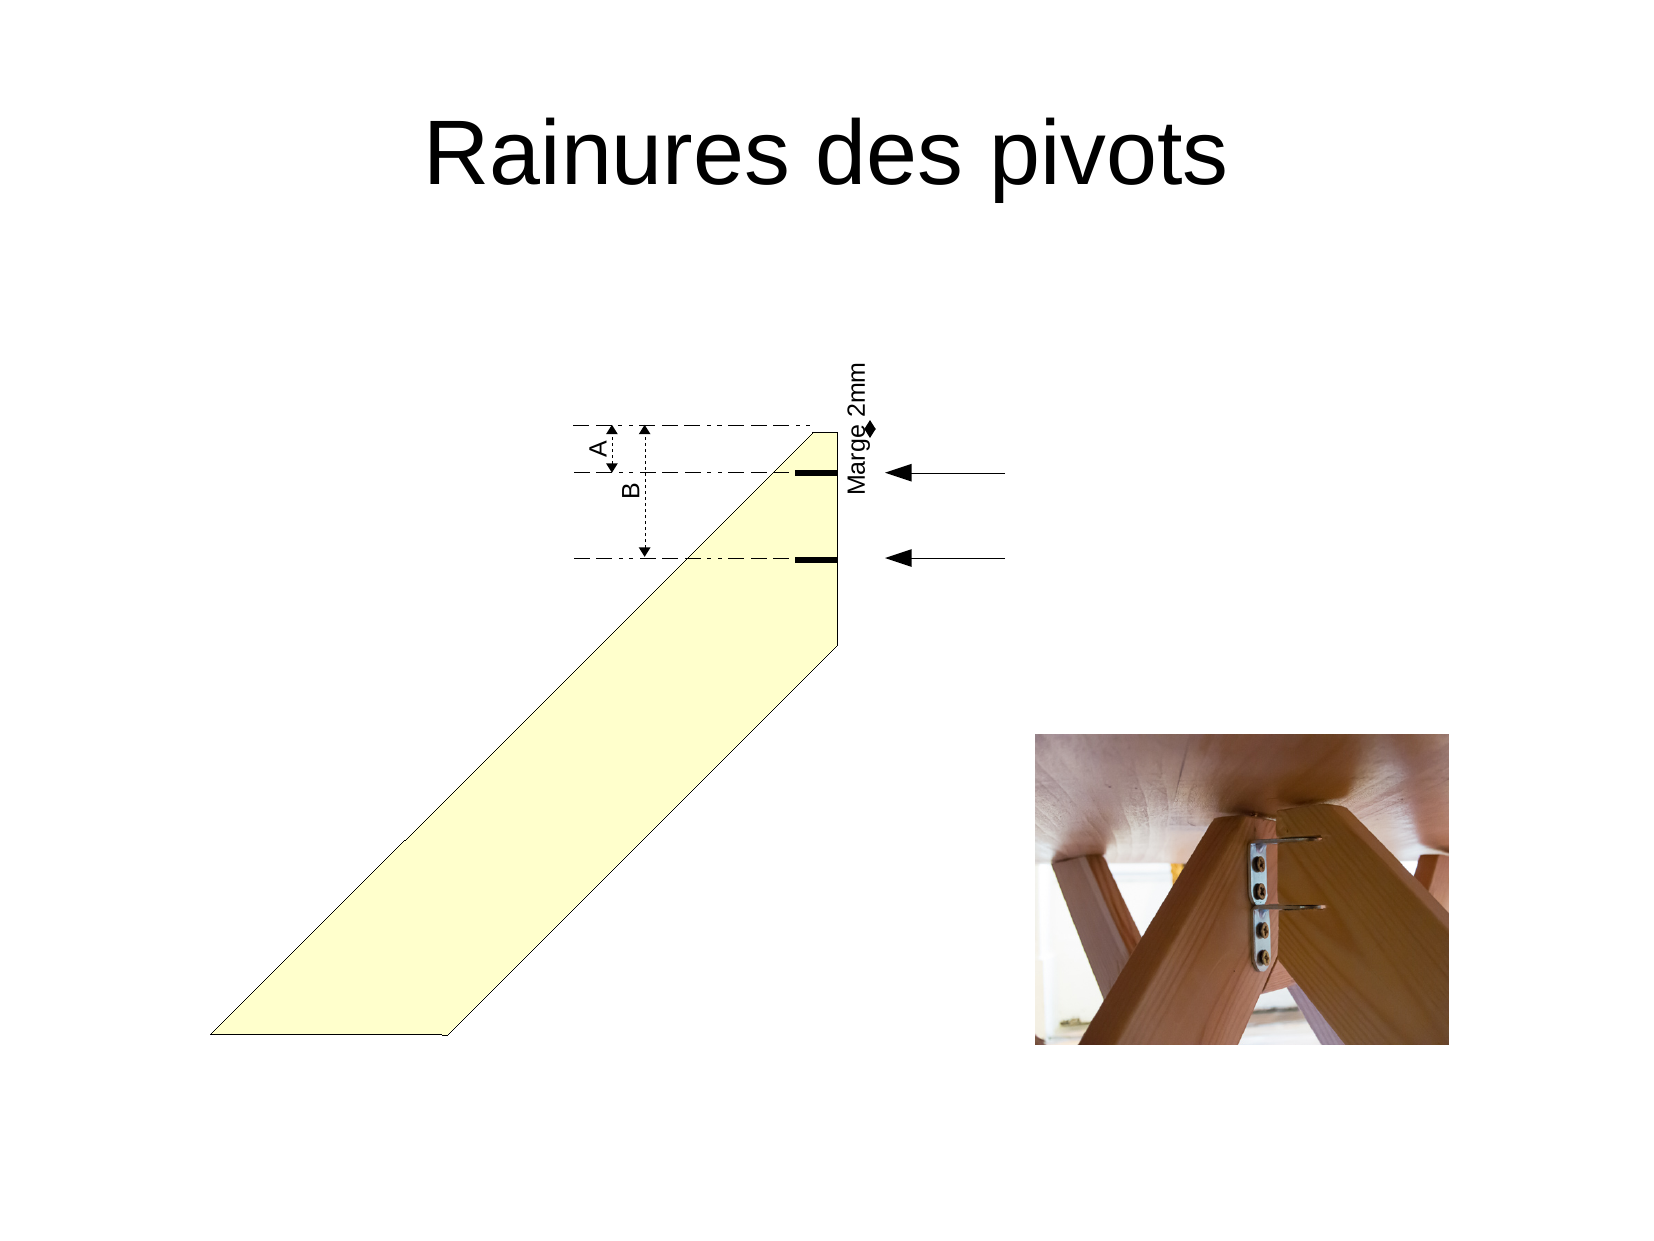

# Rainures des pivots
Marge 2mm
A
B